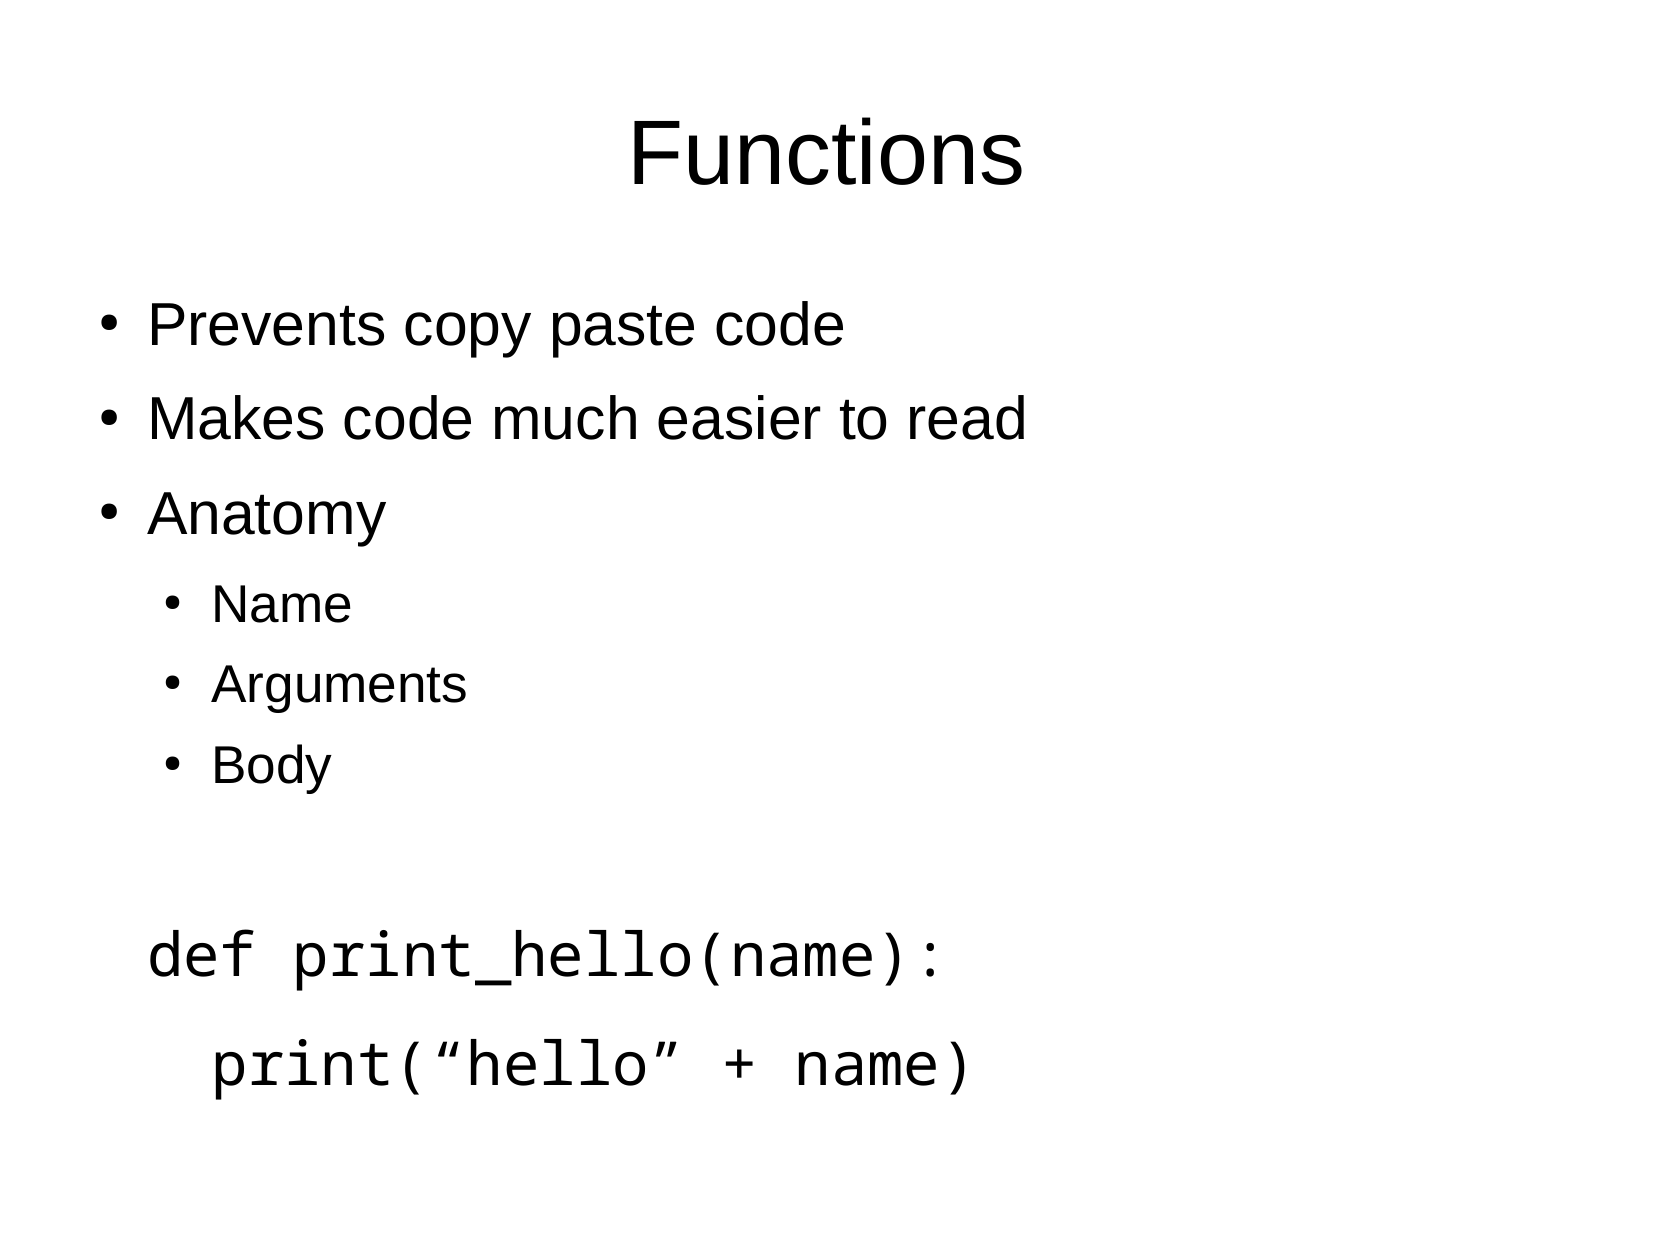

# Functions
Prevents copy paste code
Makes code much easier to read
Anatomy
Name
Arguments
Body
def print_hello(name):
print(“hello” + name)